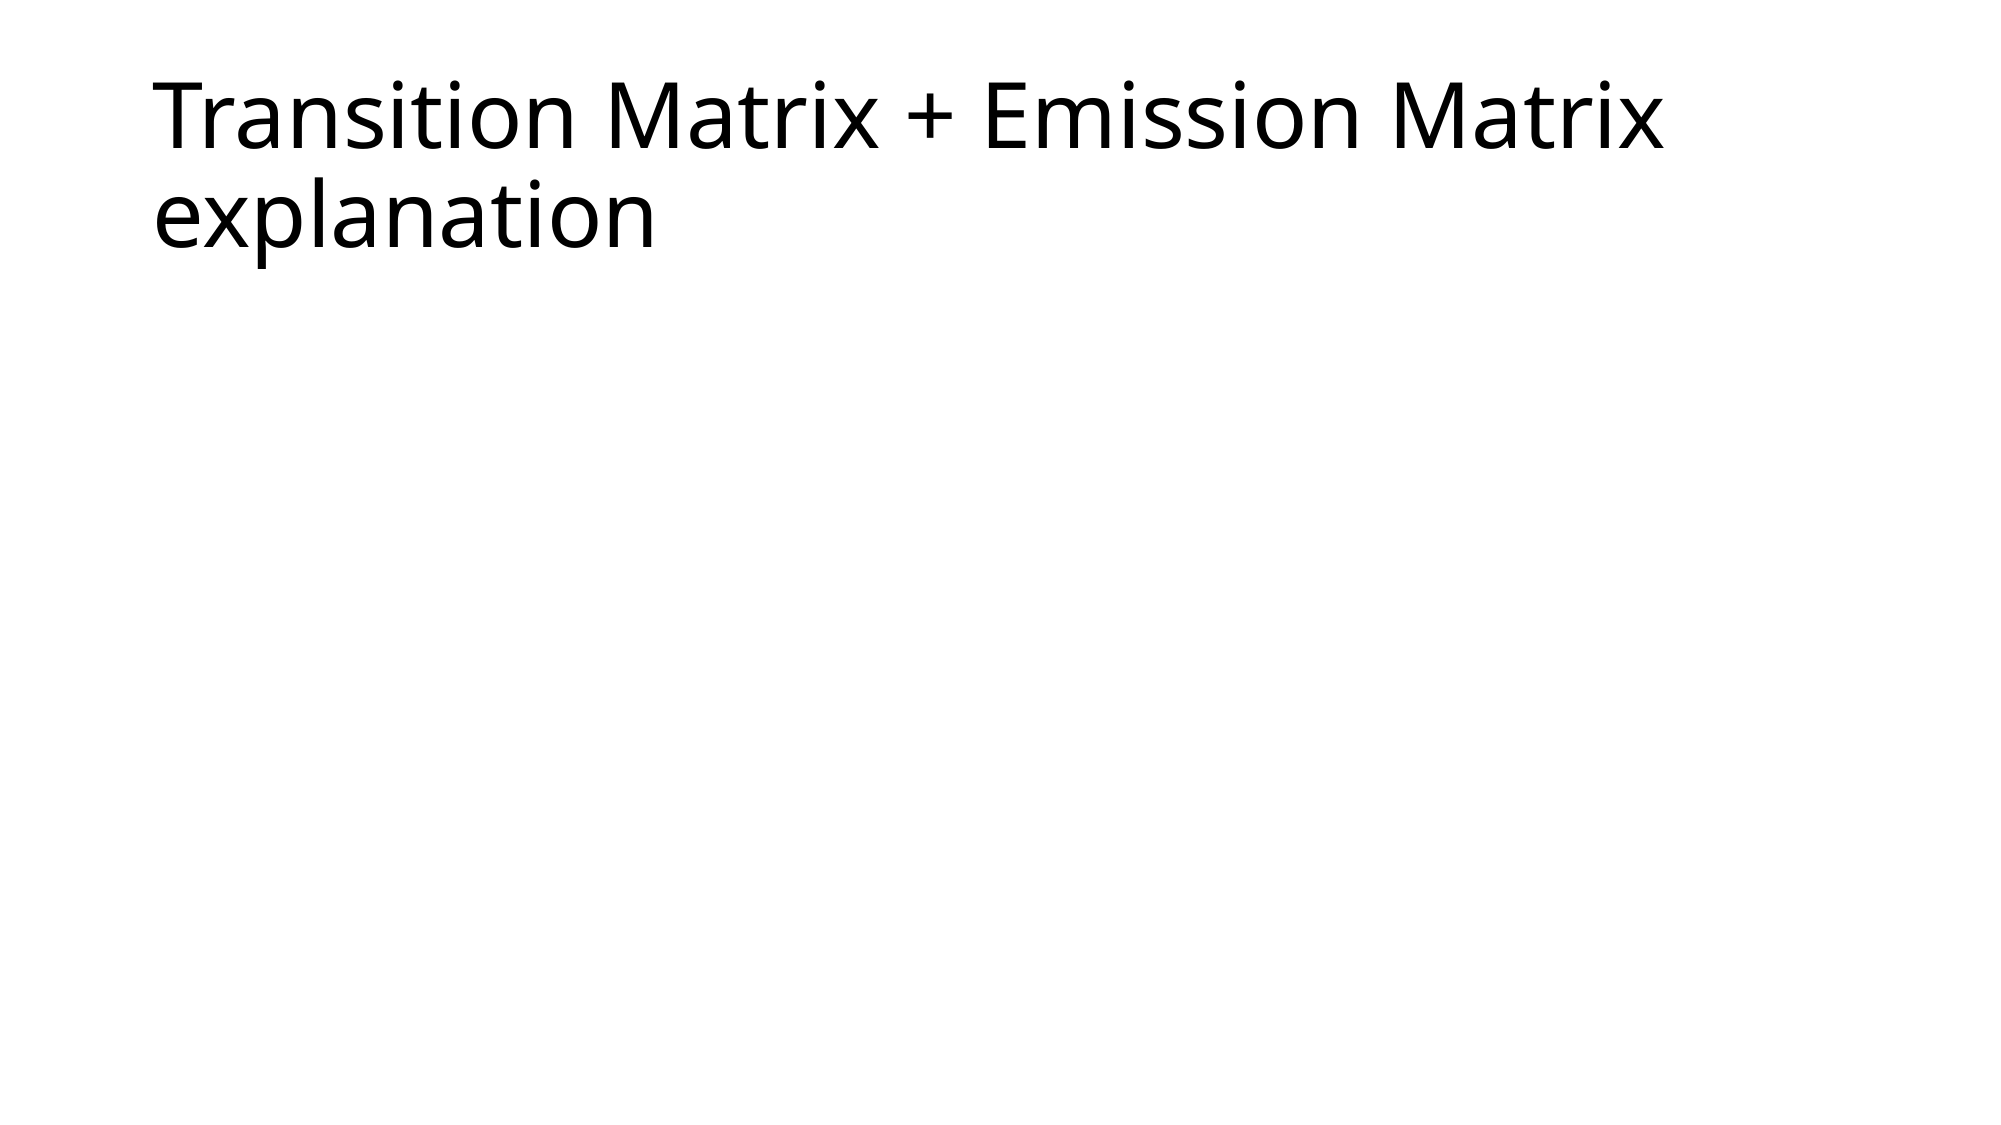

# Transition Matrix + Emission Matrix explanation